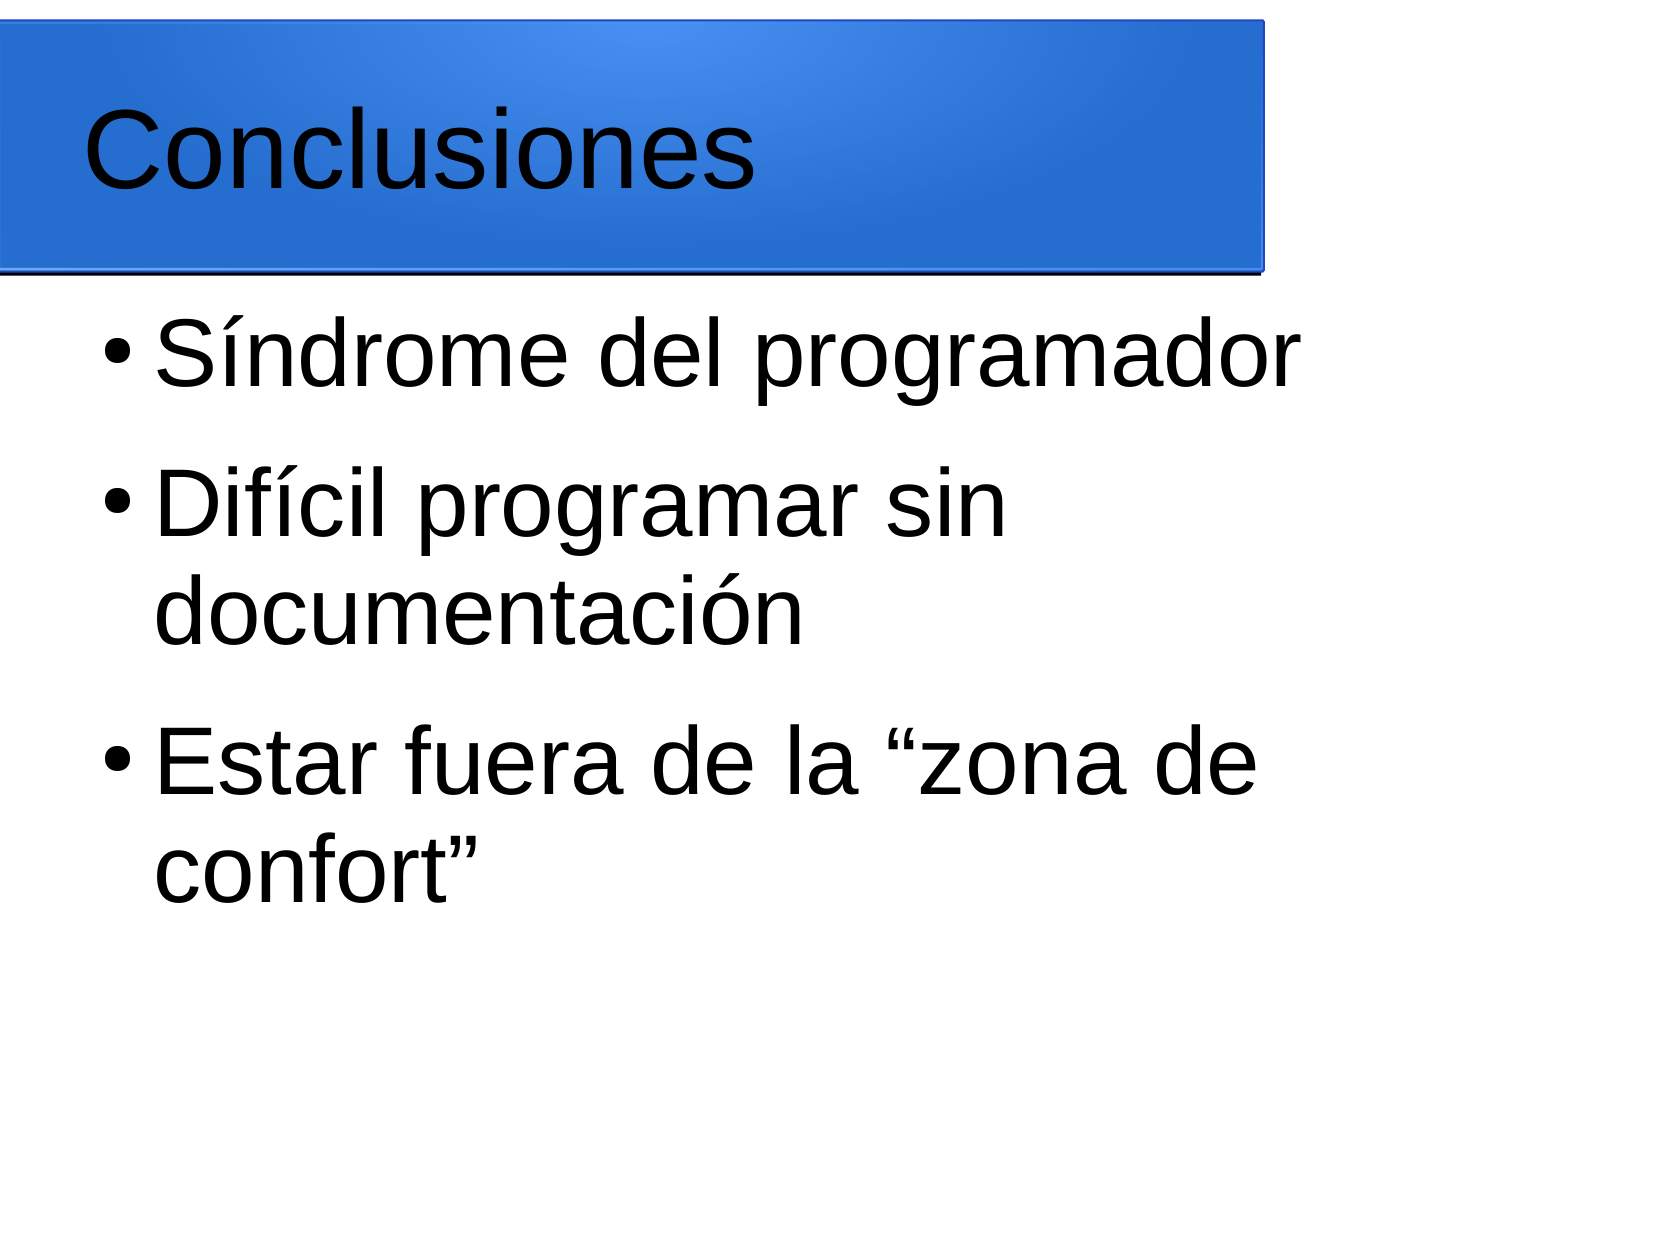

# Conclusiones
Síndrome del programador
Difícil programar sin documentación
Estar fuera de la “zona de confort”